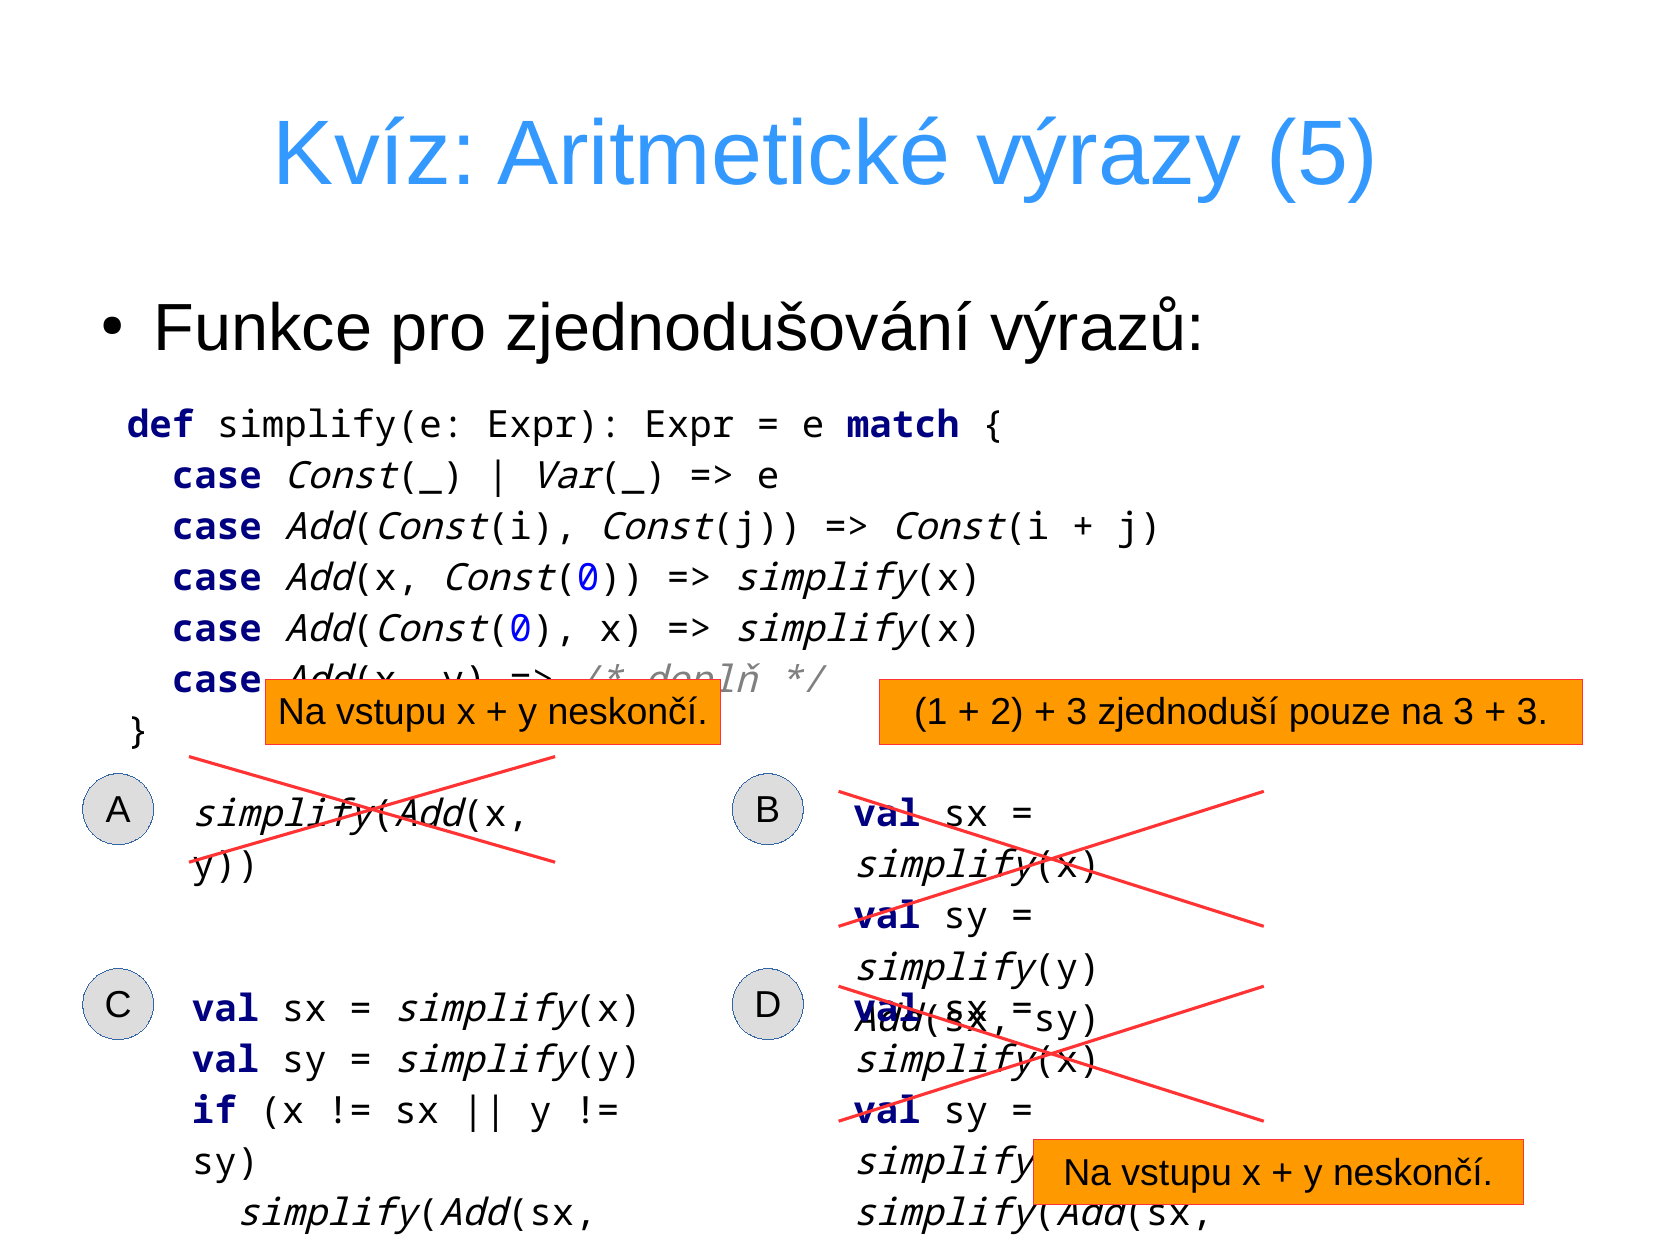

# Kvíz: Aritmetické výrazy (5)
Funkce pro zjednodušování výrazů:
def simplify(e: Expr): Expr = e match {
 case Const(_) | Var(_) => e
 case Add(Const(i), Const(j)) => Const(i + j)
 case Add(x, Const(0)) => simplify(x)
 case Add(Const(0), x) => simplify(x)
 case Add(x, y) => /* doplň */
}
Na vstupu x + y neskončí.
(1 + 2) + 3 zjednoduší pouze na 3 + 3.
A
B
simplify(Add(x, y))
val sx = simplify(x)
val sy = simplify(y)
Add(sx, sy)
C
D
val sx = simplify(x)
val sy = simplify(y)
if (x != sx || y != sy)
 simplify(Add(sx, sy))
else e
val sx = simplify(x)
val sy = simplify(y)
simplify(Add(sx, sy))
Na vstupu x + y neskončí.